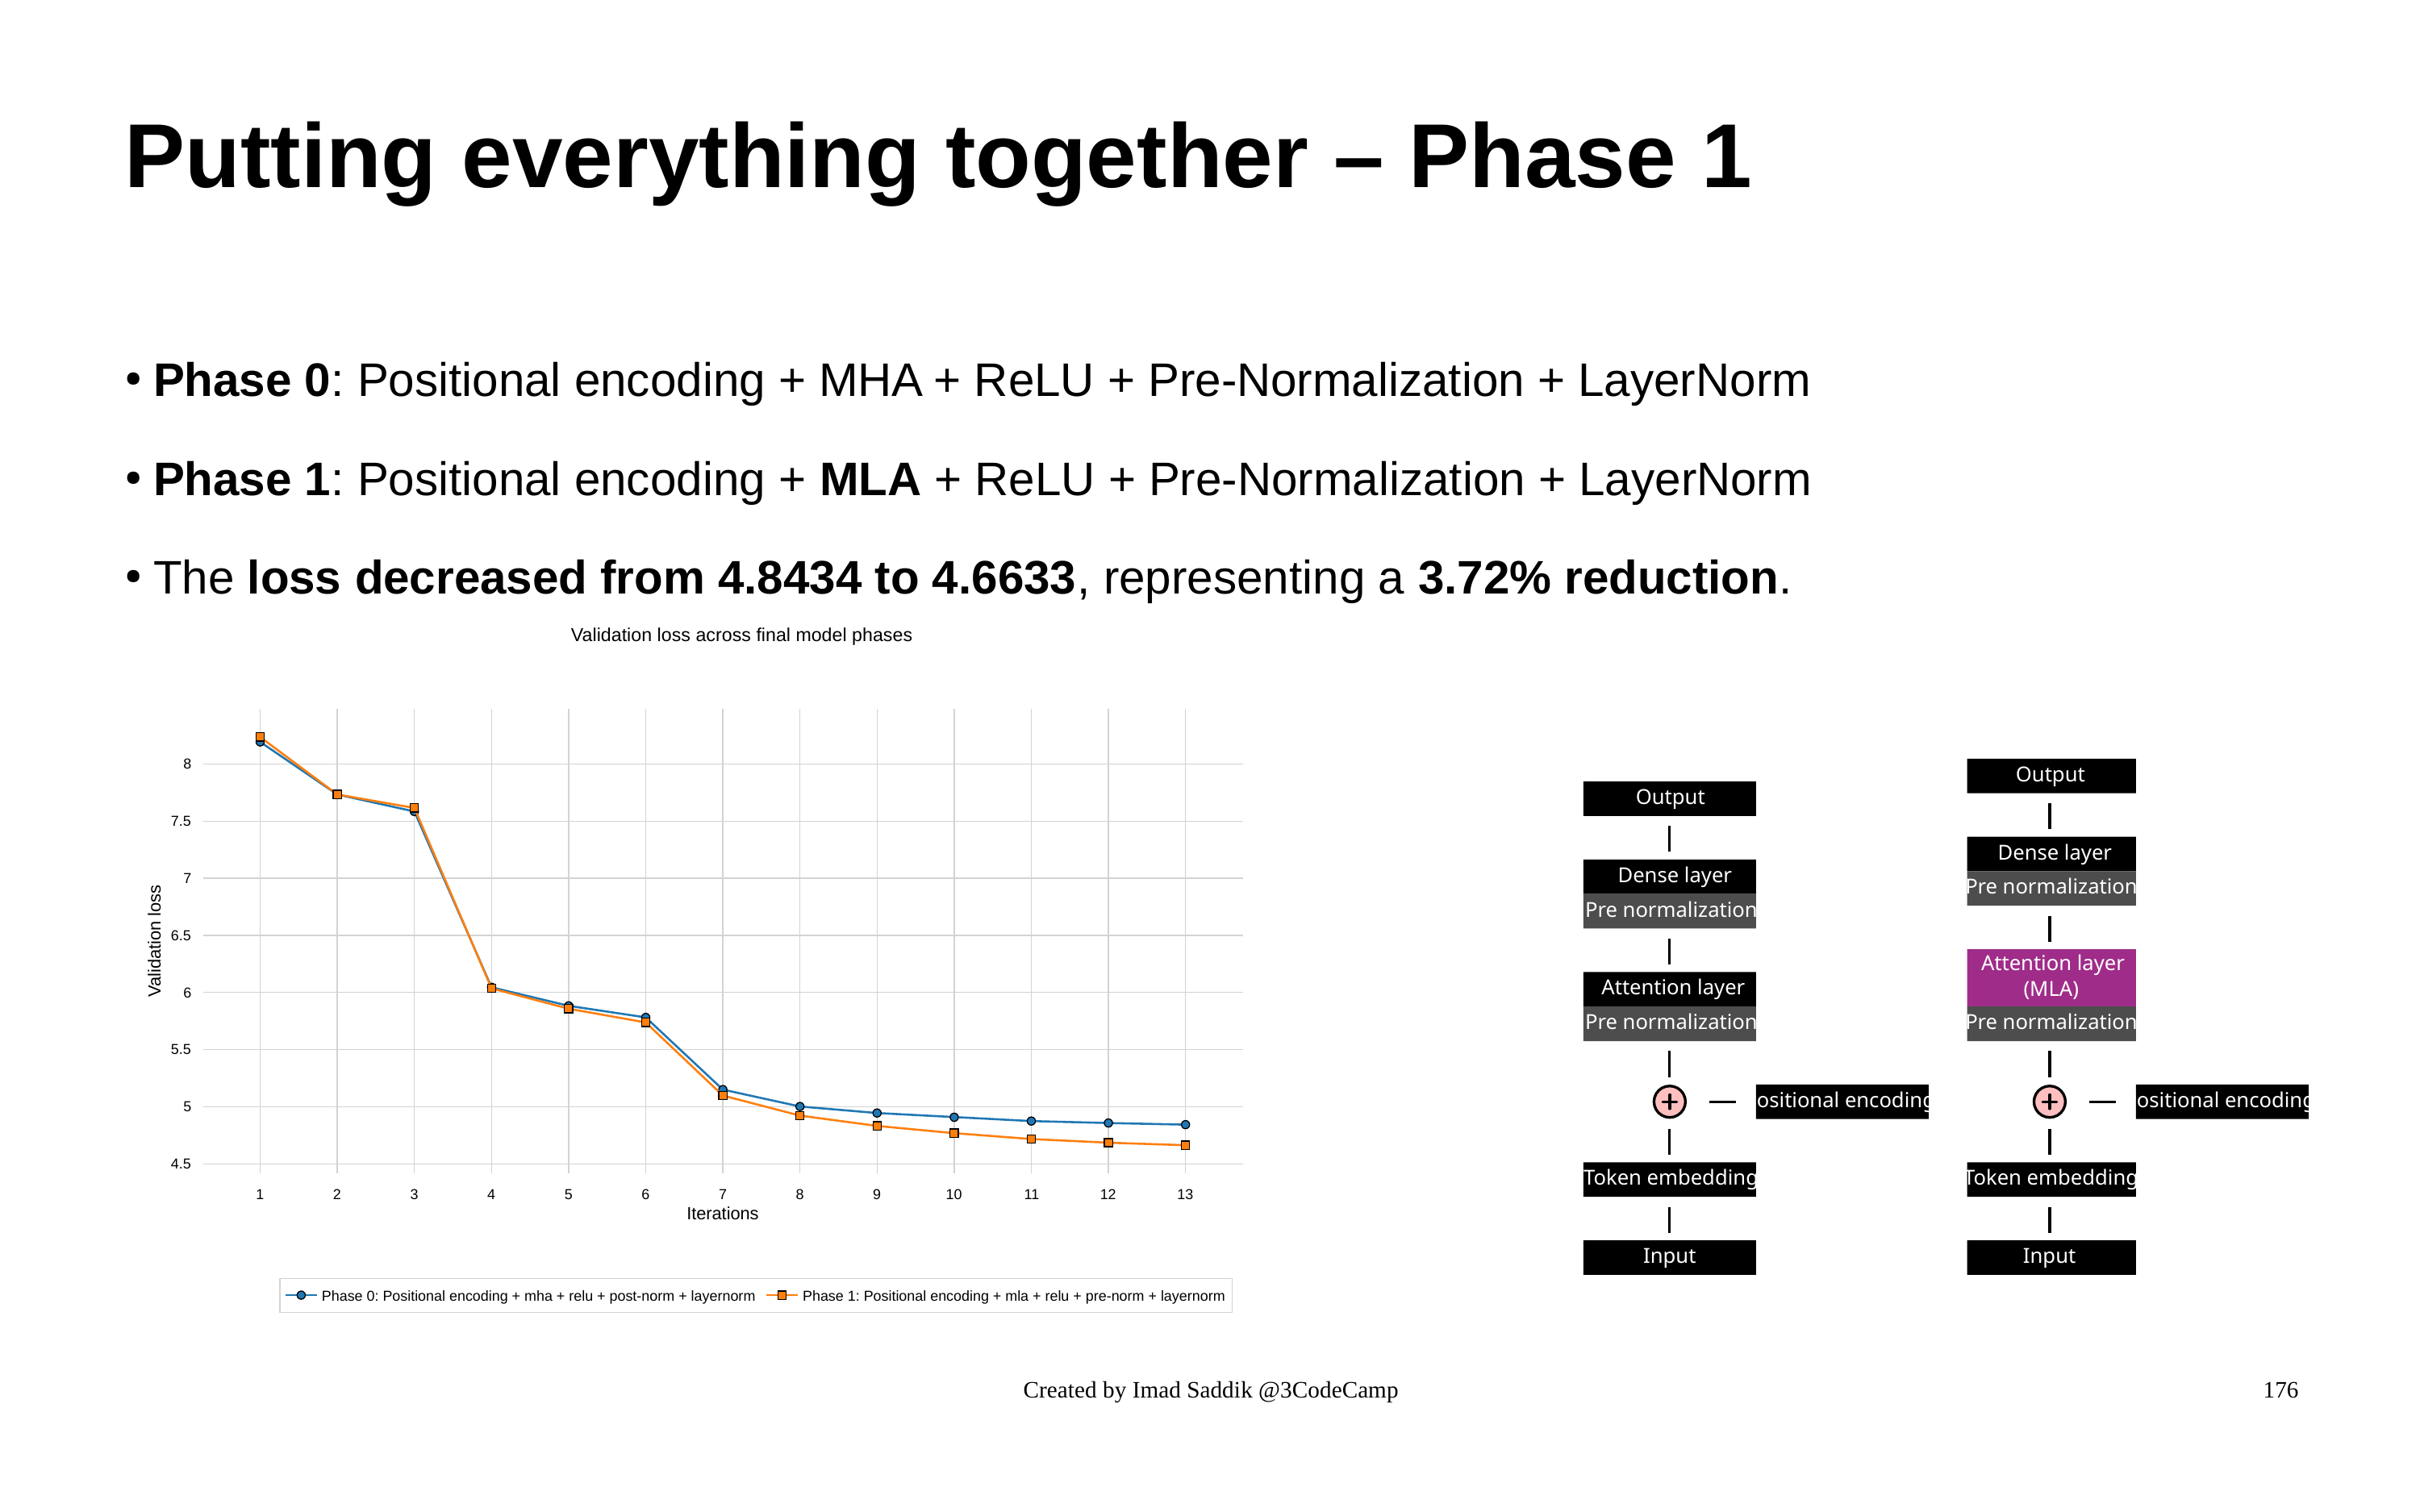

Putting everything together – Phase 1
Phase 0: Positional encoding + MHA + ReLU + Pre-Normalization + LayerNorm
Phase 1: Positional encoding + MLA + ReLU + Pre-Normalization + LayerNorm
The loss decreased from 4.8434 to 4.6633, representing a 3.72% reduction.
Created by Imad Saddik @3CodeCamp
176